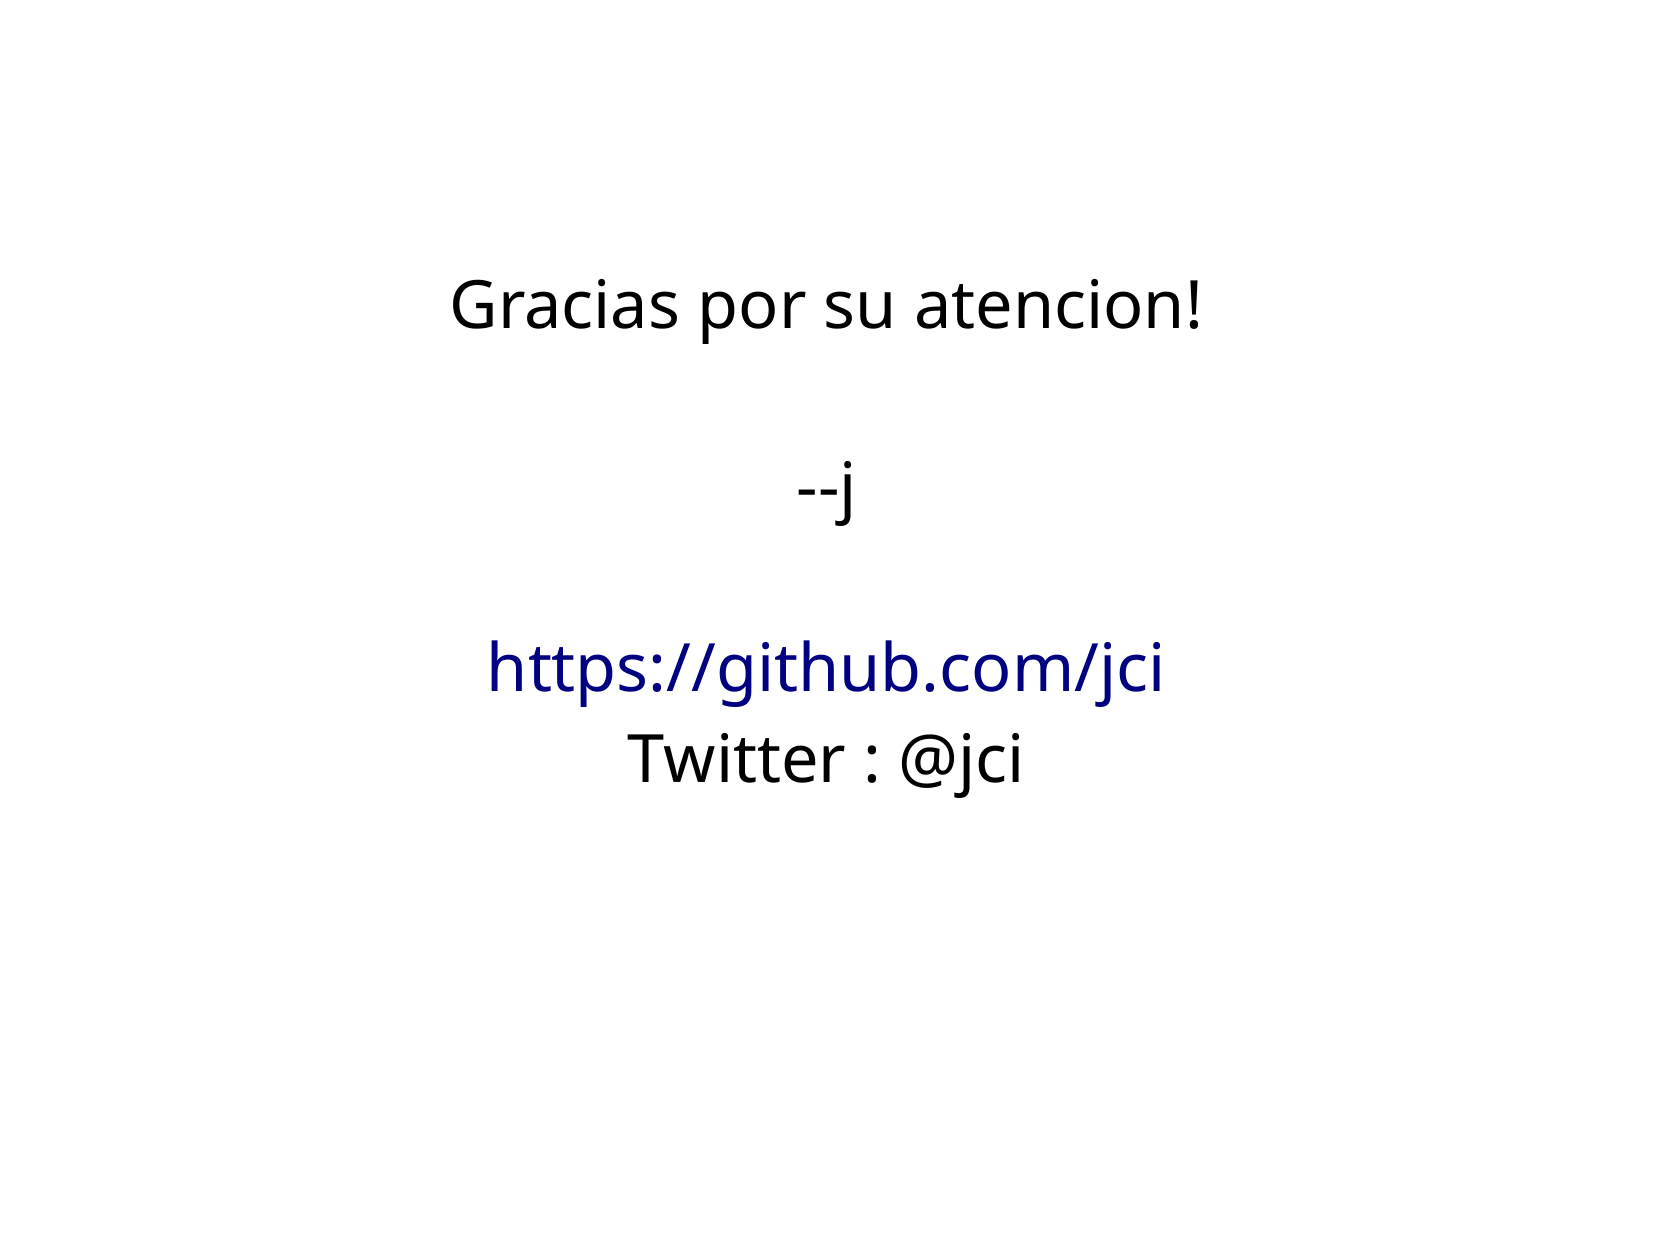

# Gracias por su atencion!
--j
https://github.com/jci
Twitter : @jci